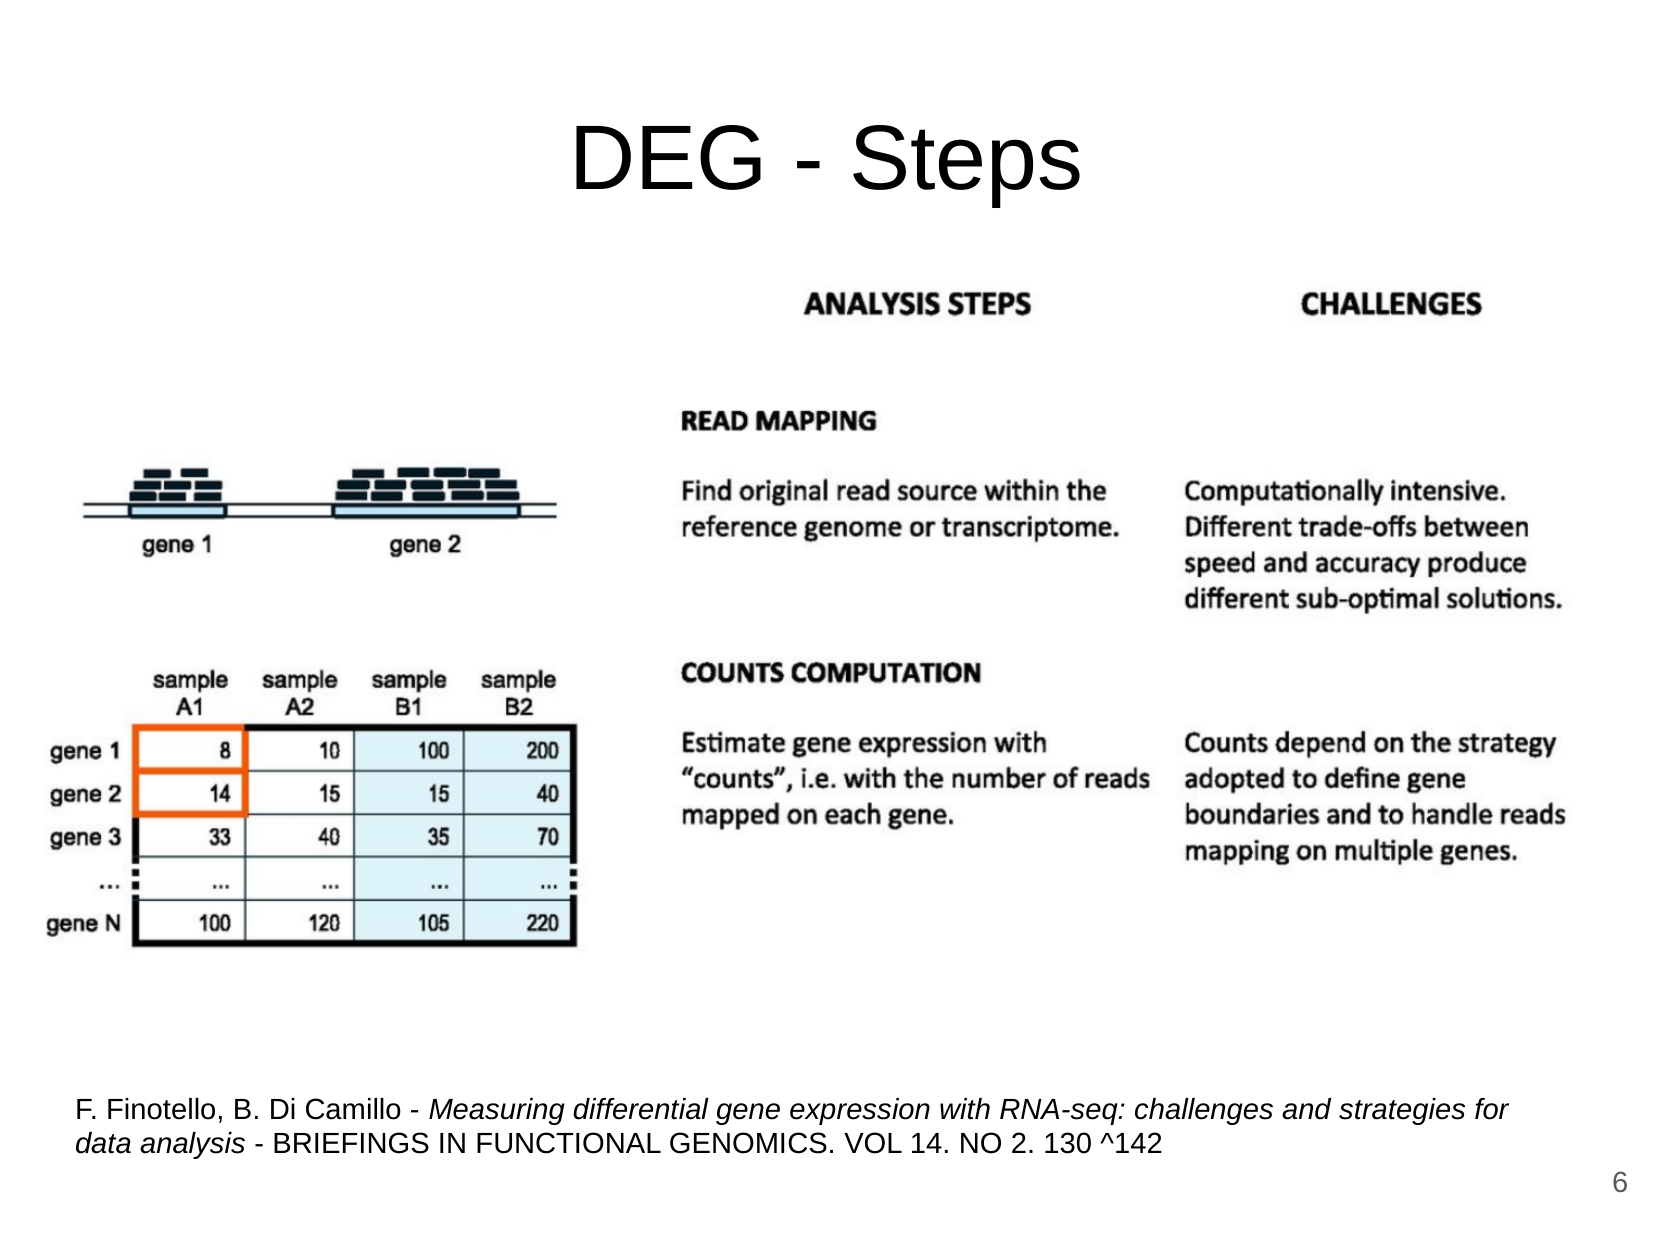

# DEG - Steps
F. Finotello, B. Di Camillo - Measuring differential gene expression with RNA-seq: challenges and strategies for data analysis - BRIEFINGS IN FUNCTIONAL GENOMICS. VOL 14. NO 2. 130 ^142